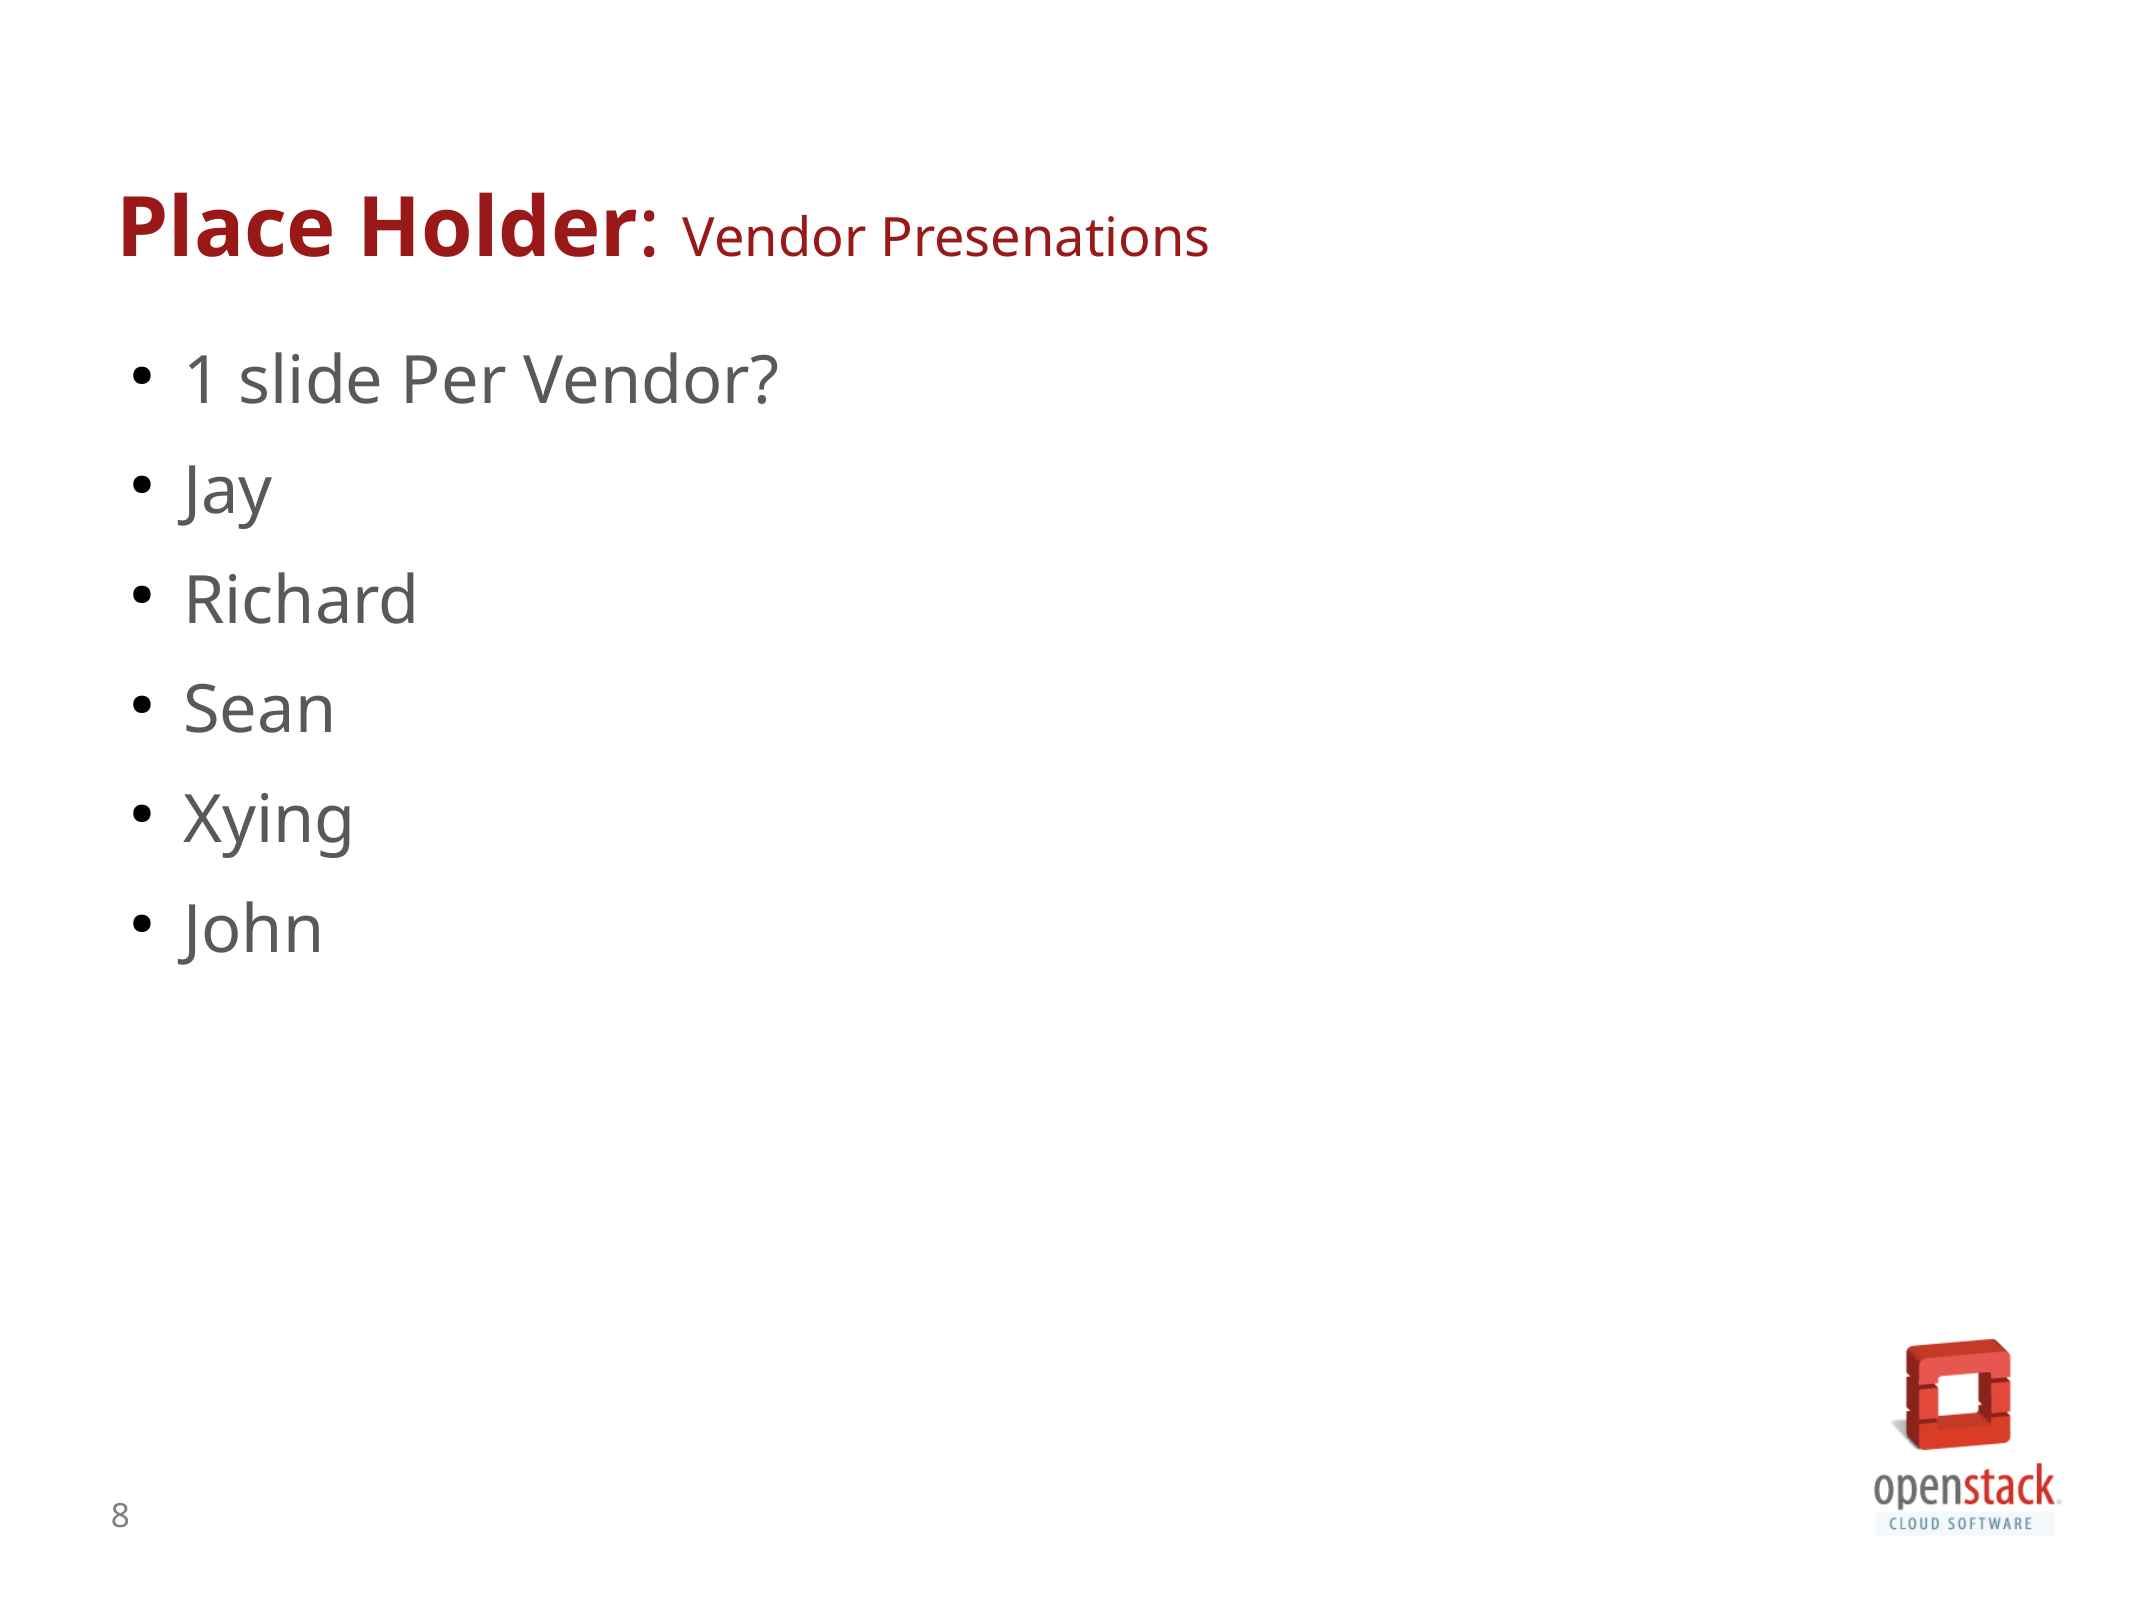

# Place Holder: Vendor Presenations
1 slide Per Vendor?
Jay
Richard
Sean
Xying
John